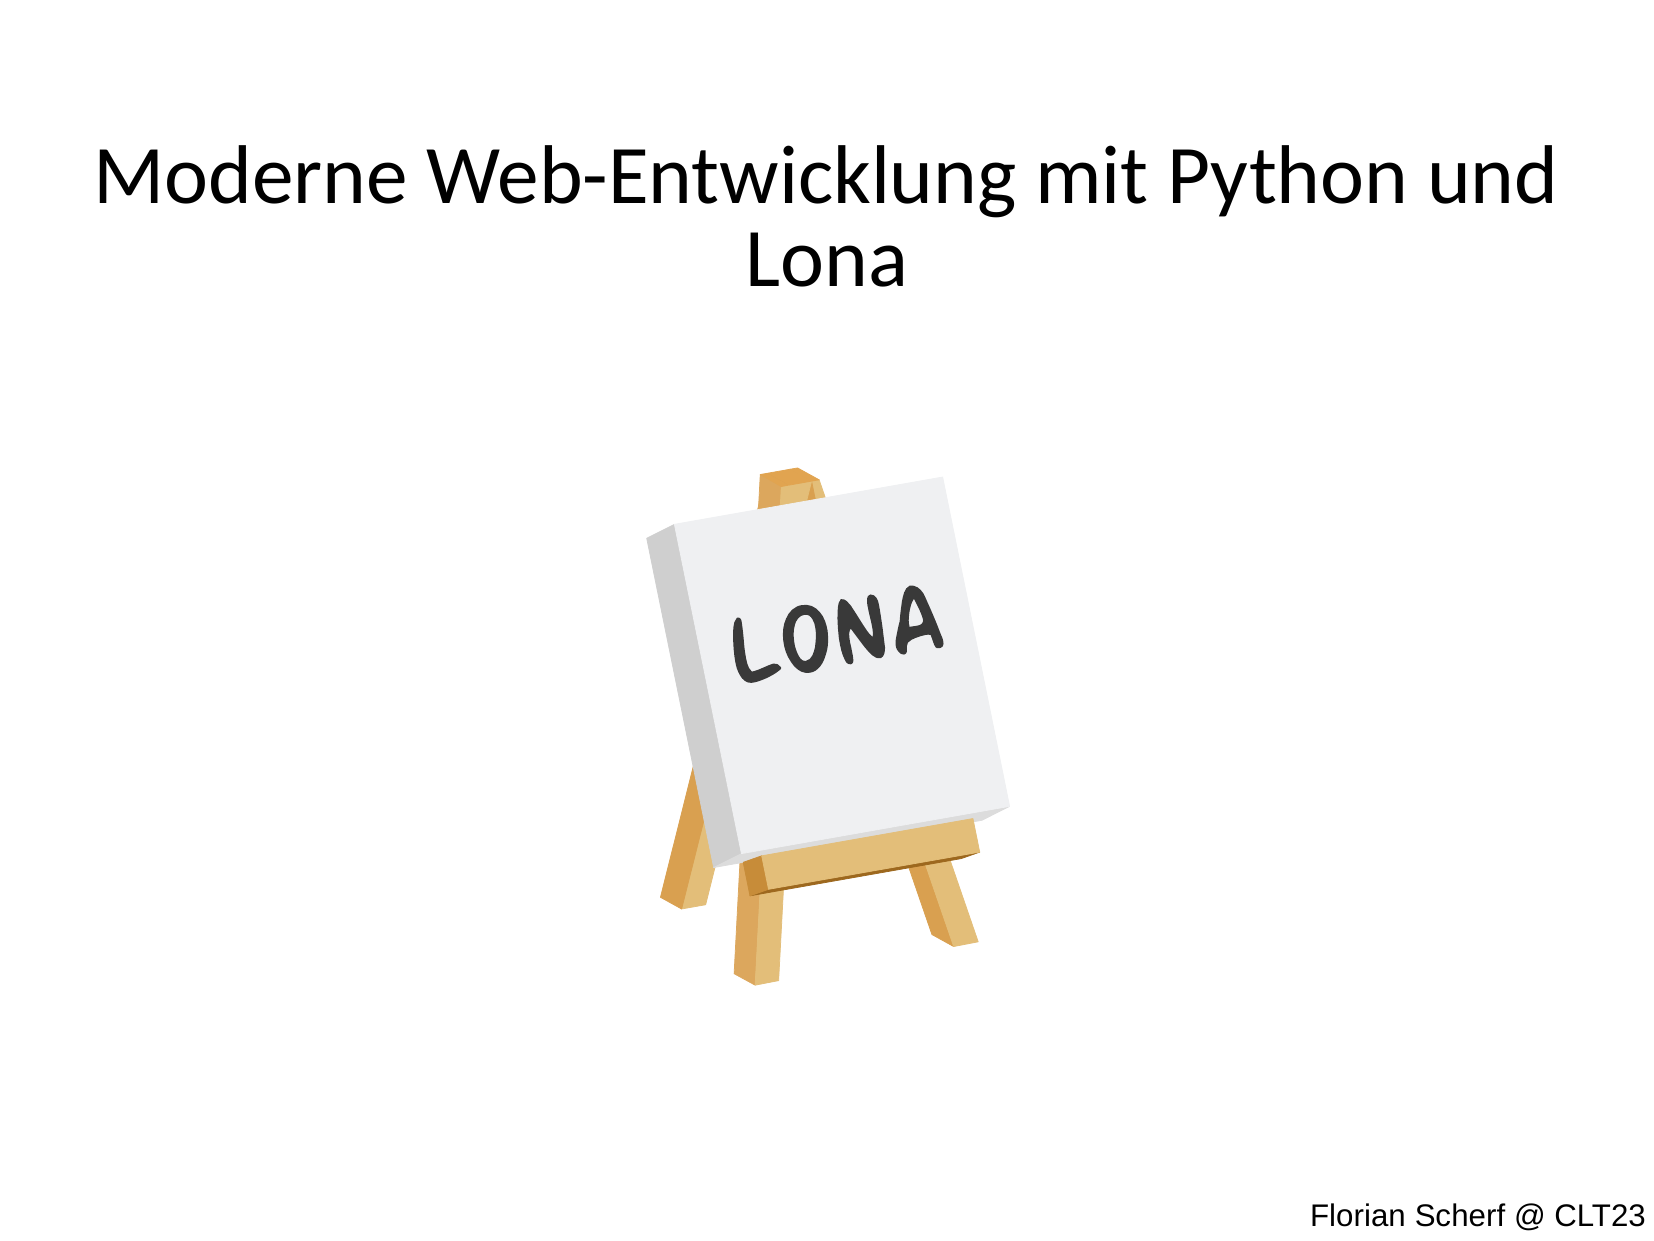

# Moderne Web-Entwicklung mit Python und Lona
Florian Scherf @ CLT23